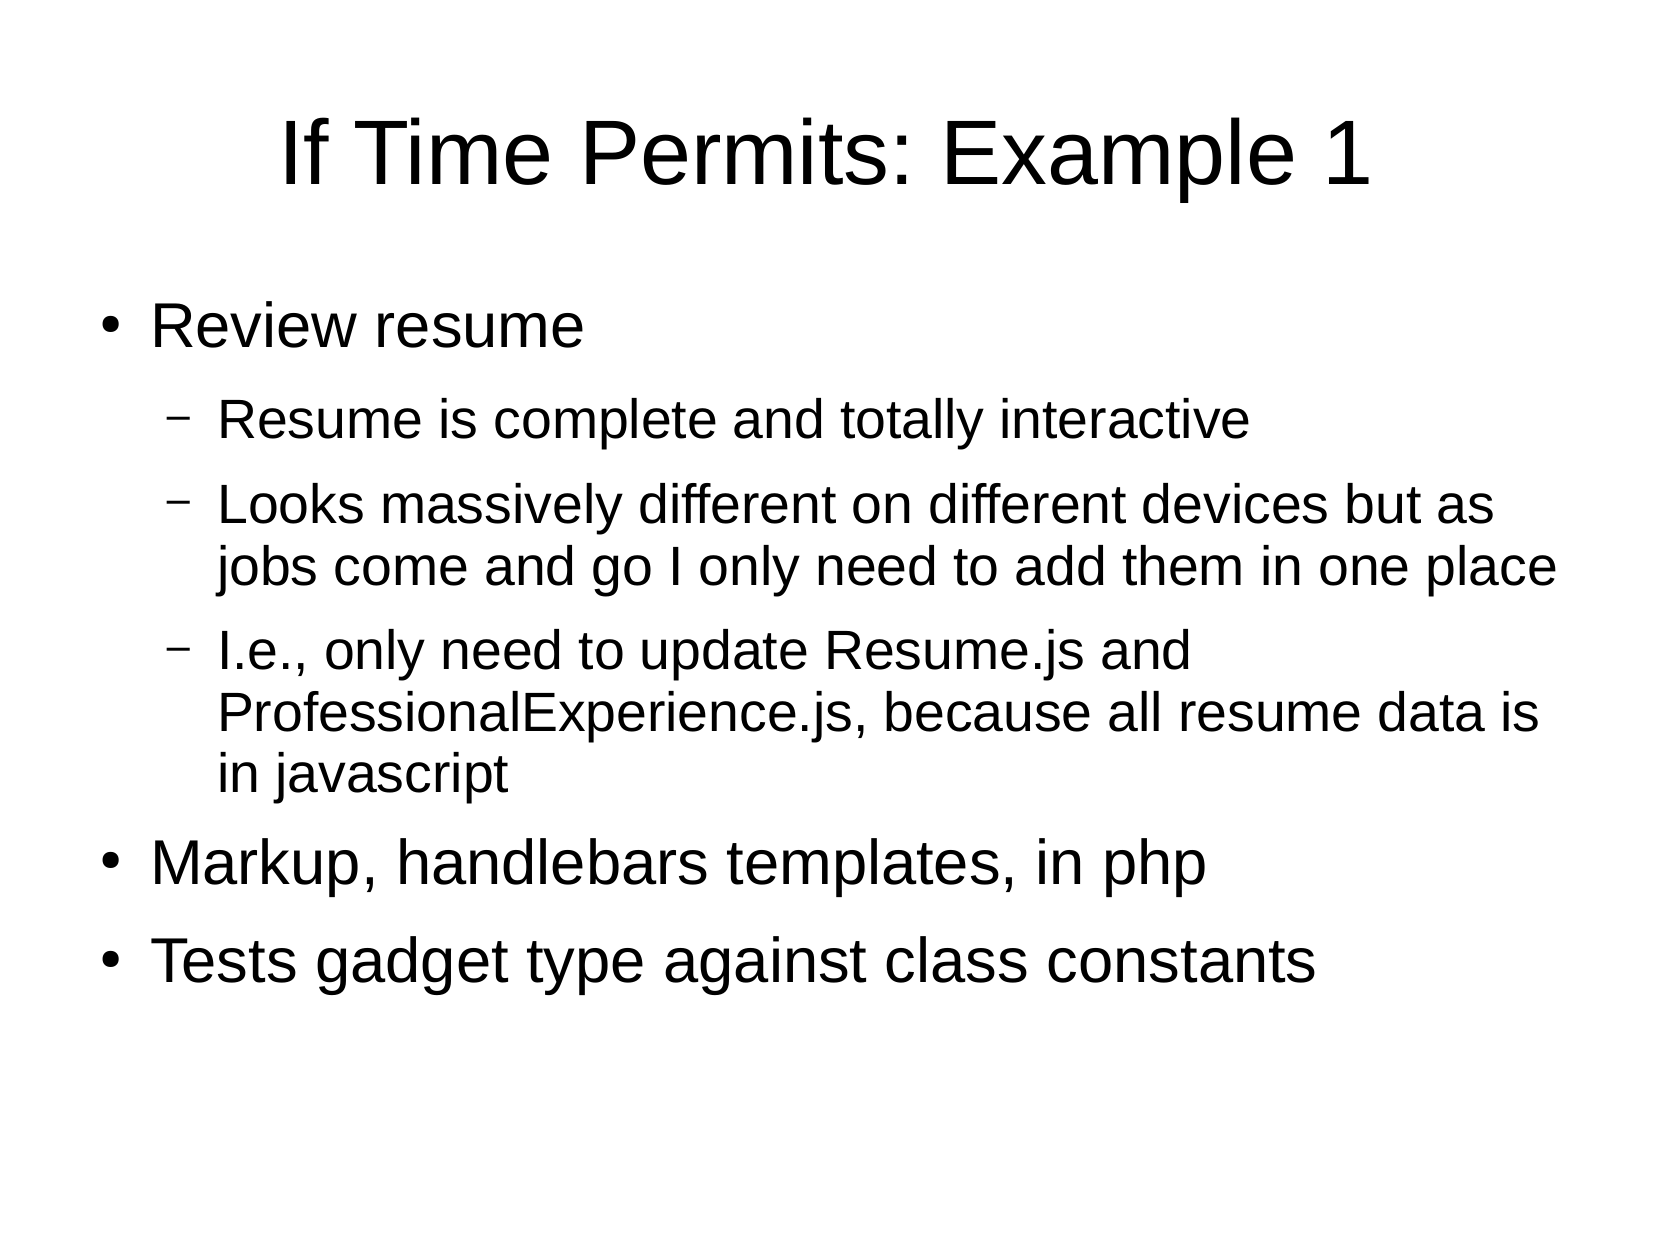

# If Time Permits: Example 1
Review resume
Resume is complete and totally interactive
Looks massively different on different devices but as jobs come and go I only need to add them in one place
I.e., only need to update Resume.js and ProfessionalExperience.js, because all resume data is in javascript
Markup, handlebars templates, in php
Tests gadget type against class constants